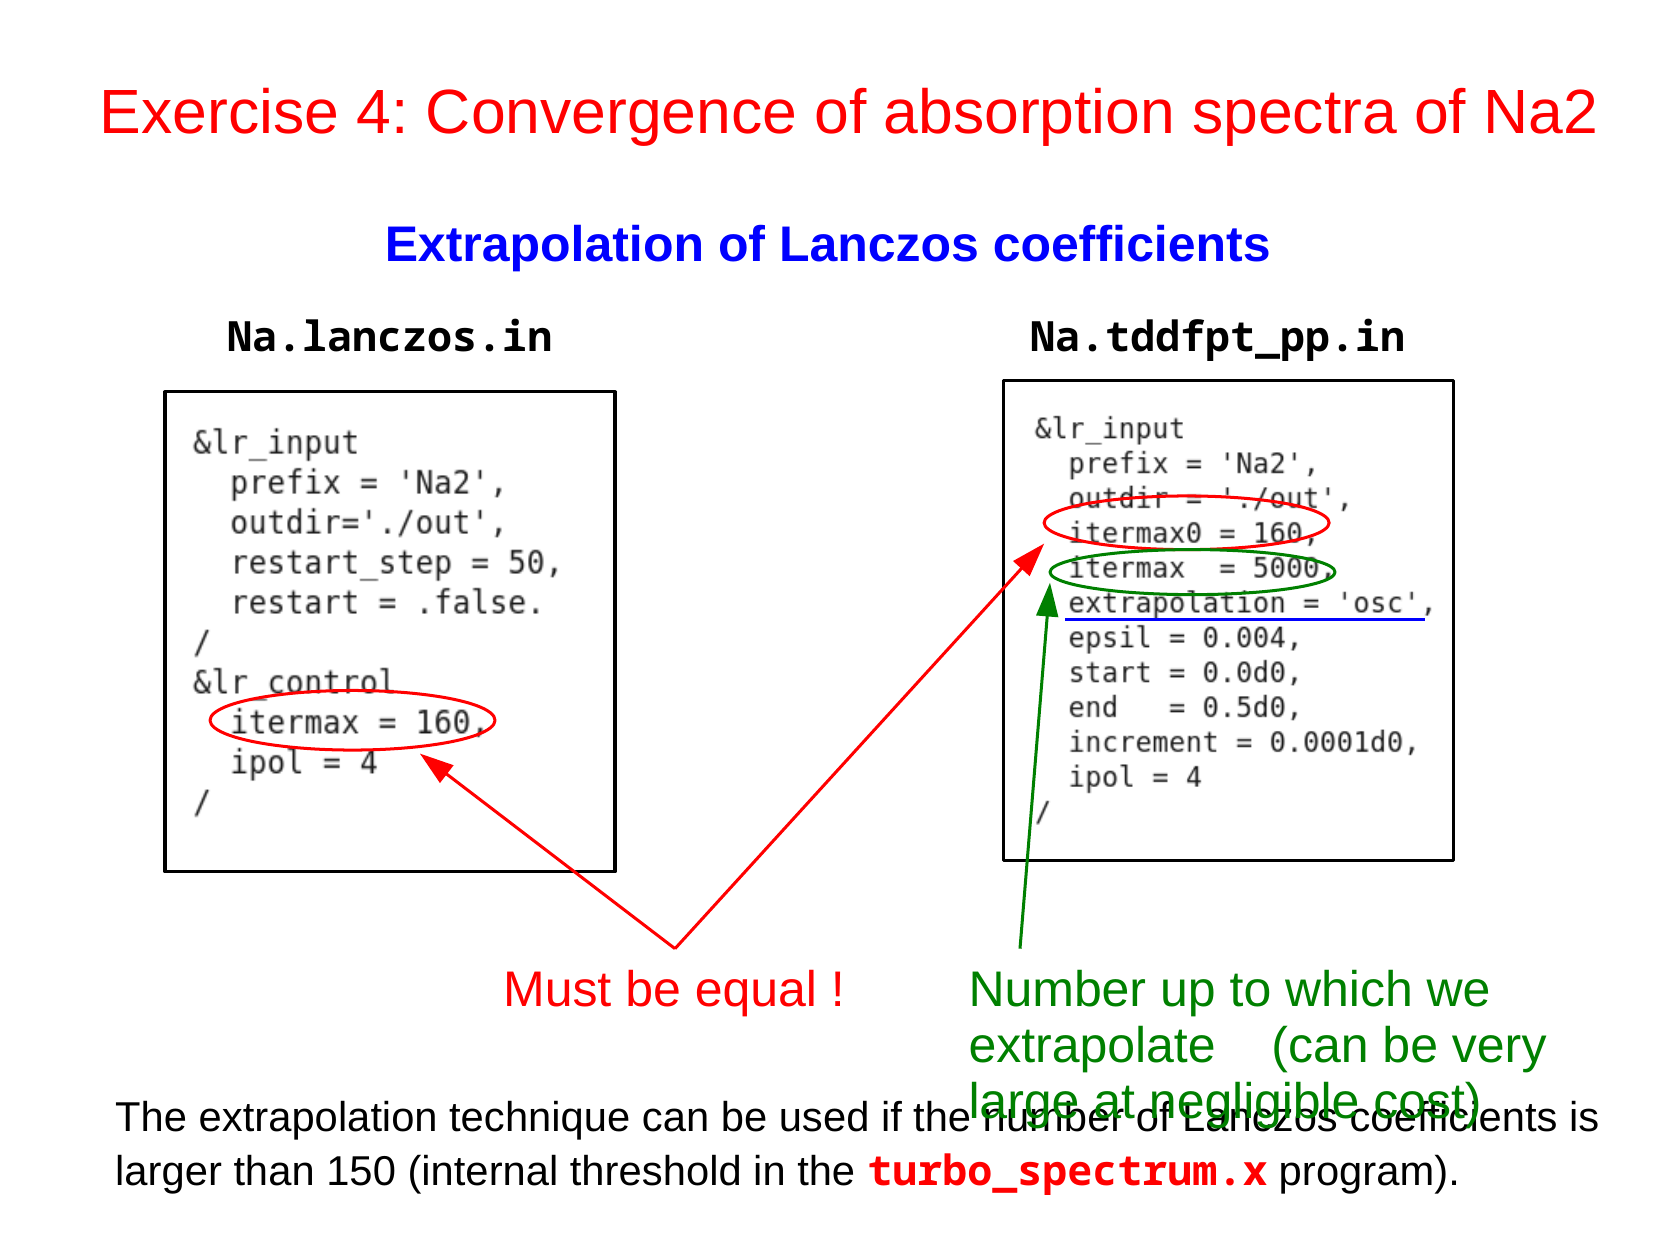

Exercise 4: Convergence of absorption spectra of Na2
# Extrapolation of Lanczos coefficients
Na.lanczos.in
Na.tddfpt_pp.in
Must be equal !
Number up to which we extrapolate (can be very large at negligible cost)
The extrapolation technique can be used if the number of Lanczos coefficients is larger than 150 (internal threshold in the turbo_spectrum.x program).